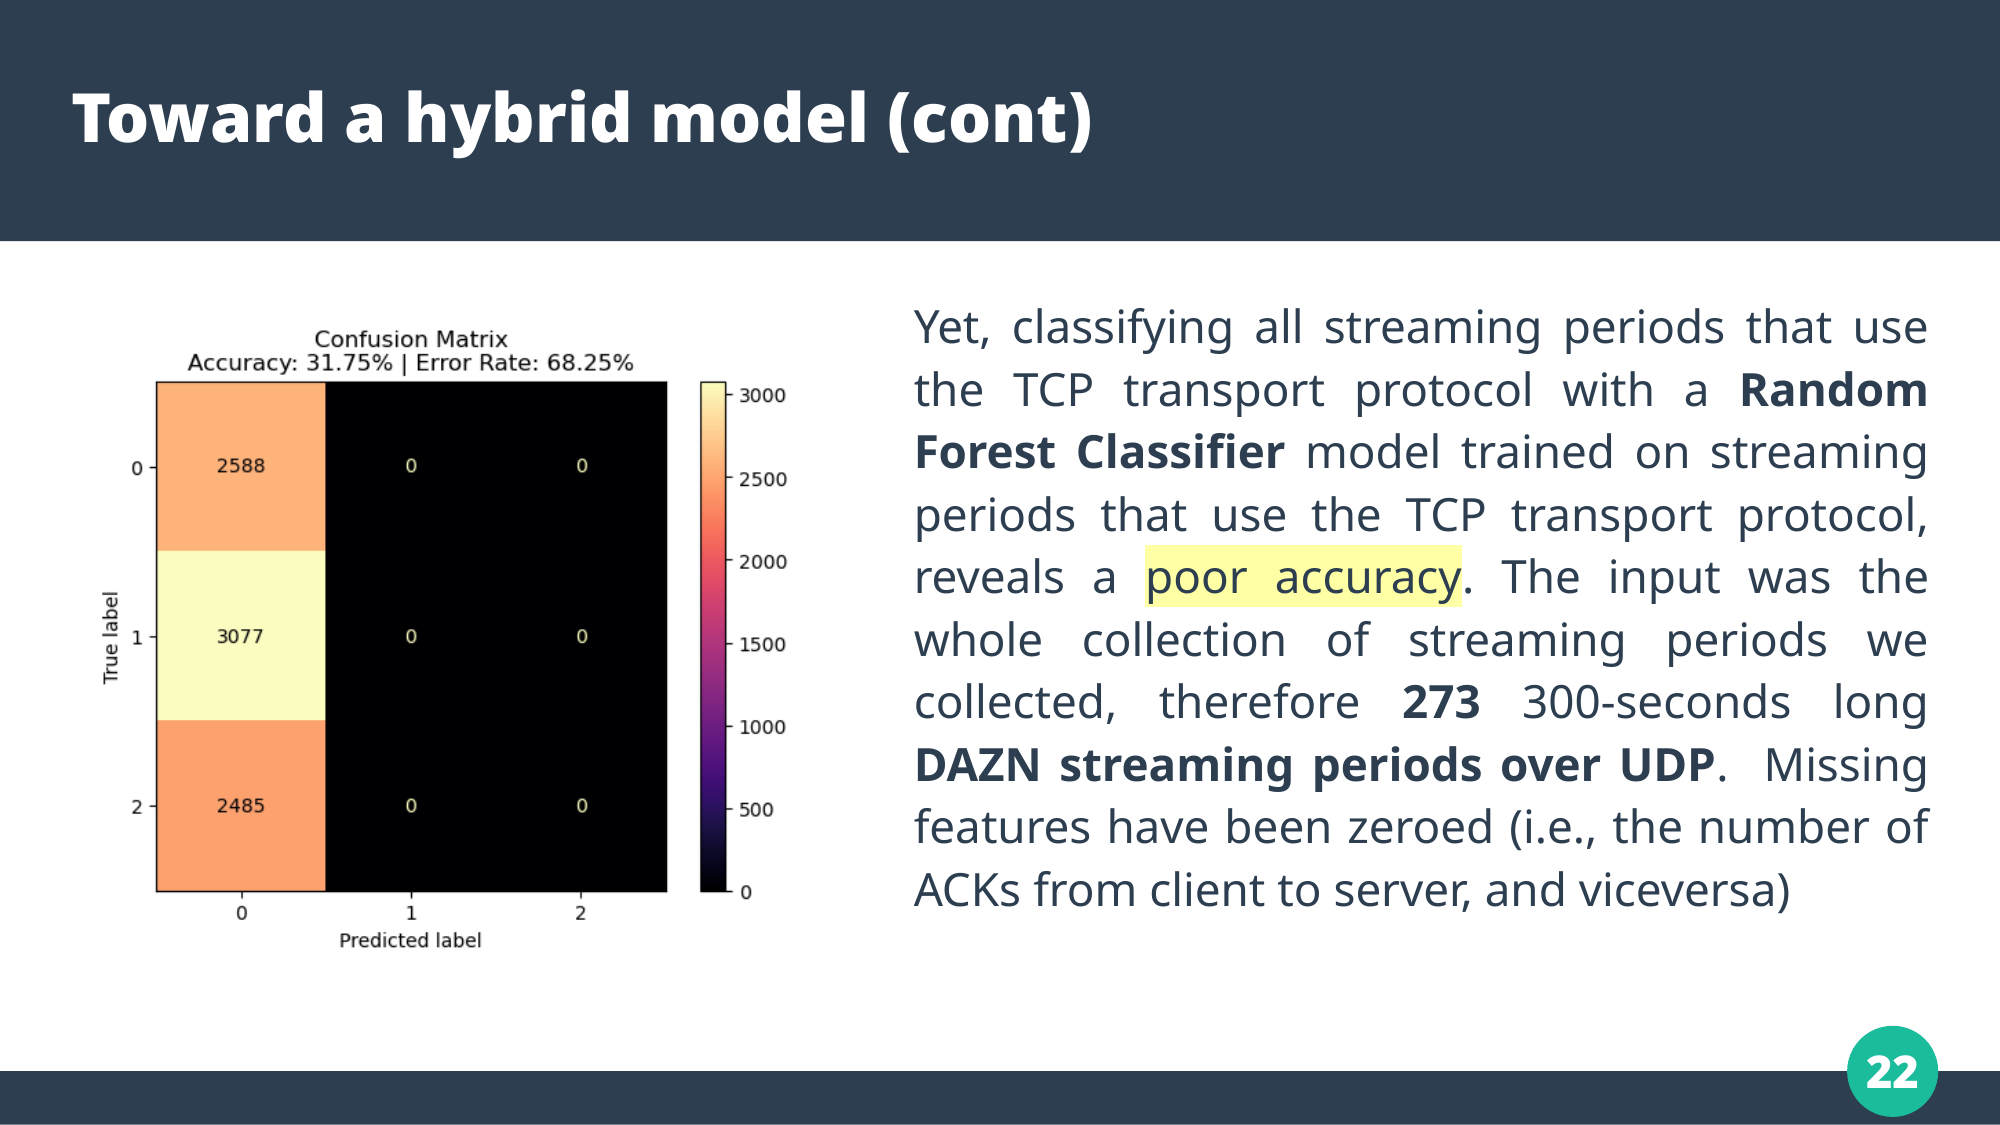

Toward a hybrid model (cont)
# Yet, classifying all streaming periods that use the TCP transport protocol with a Random Forest Classifier model trained on streaming periods that use the TCP transport protocol, reveals a poor accuracy. The input was the whole collection of streaming periods we collected, therefore 273 300-seconds long DAZN streaming periods over UDP. Missing features have been zeroed (i.e., the number of ACKs from client to server, and viceversa)